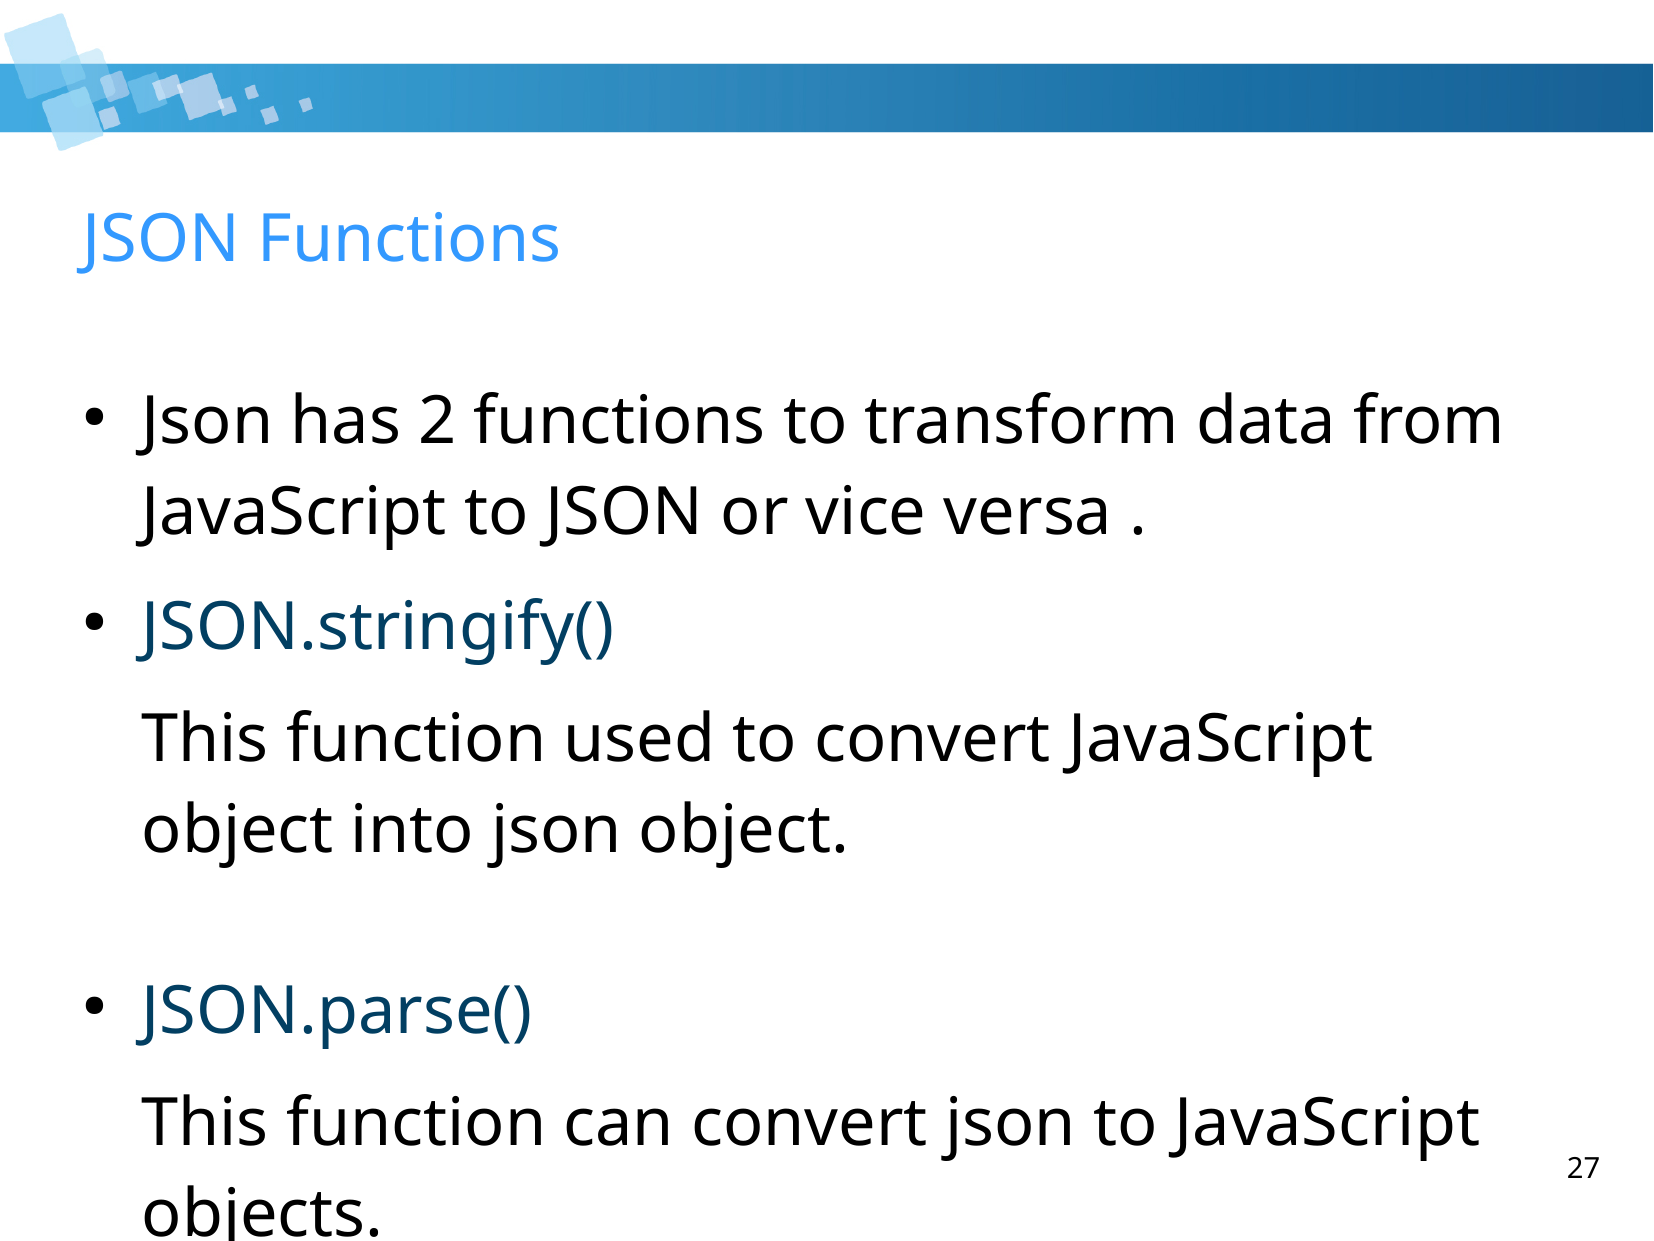

# JSON Functions
Json has 2 functions to transform data from JavaScript to JSON or vice versa .
JSON.stringify()
This function used to convert JavaScript object into json object.
JSON.parse()
This function can convert json to JavaScript objects.
27